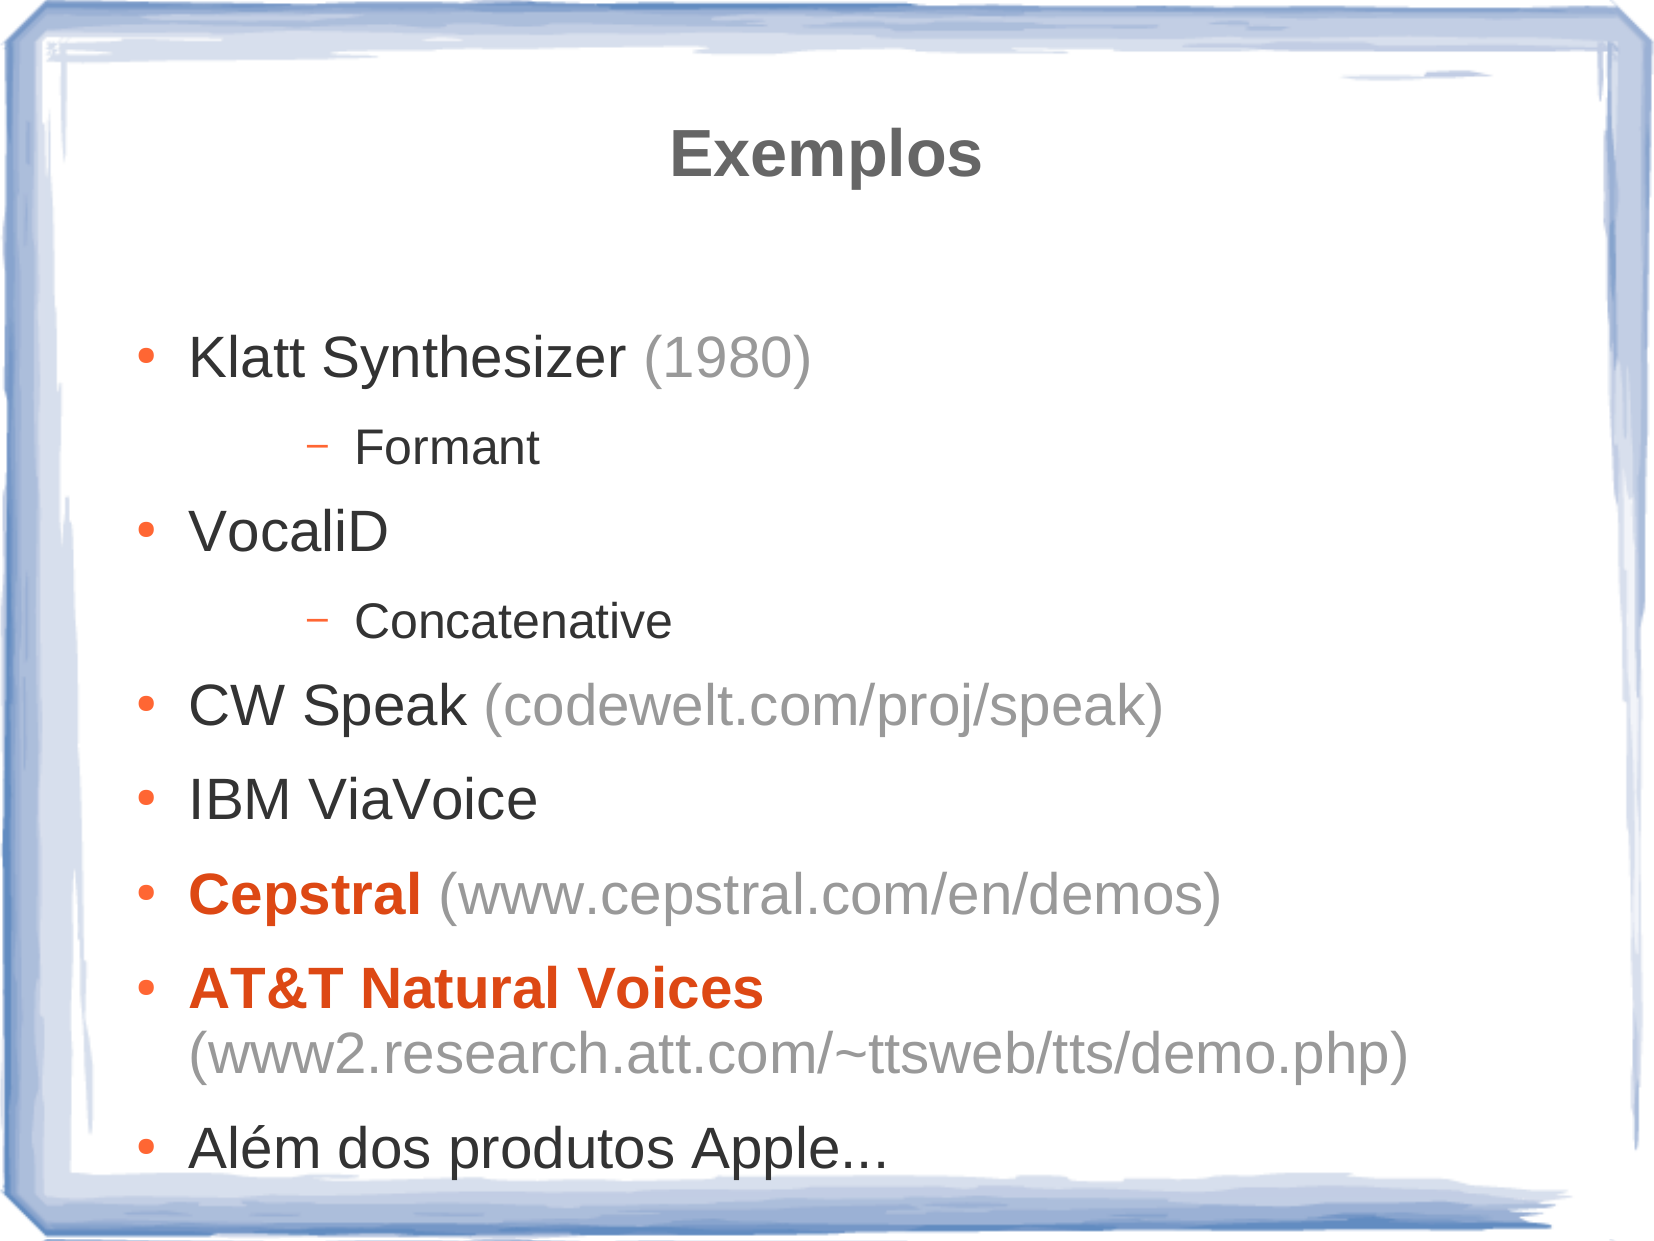

# Exemplos
Klatt Synthesizer (1980)
Formant
VocaliD
Concatenative
CW Speak (codewelt.com/proj/speak)
IBM ViaVoice
Cepstral (www.cepstral.com/en/demos)
AT&T Natural Voices (www2.research.att.com/~ttsweb/tts/demo.php)
Além dos produtos Apple...